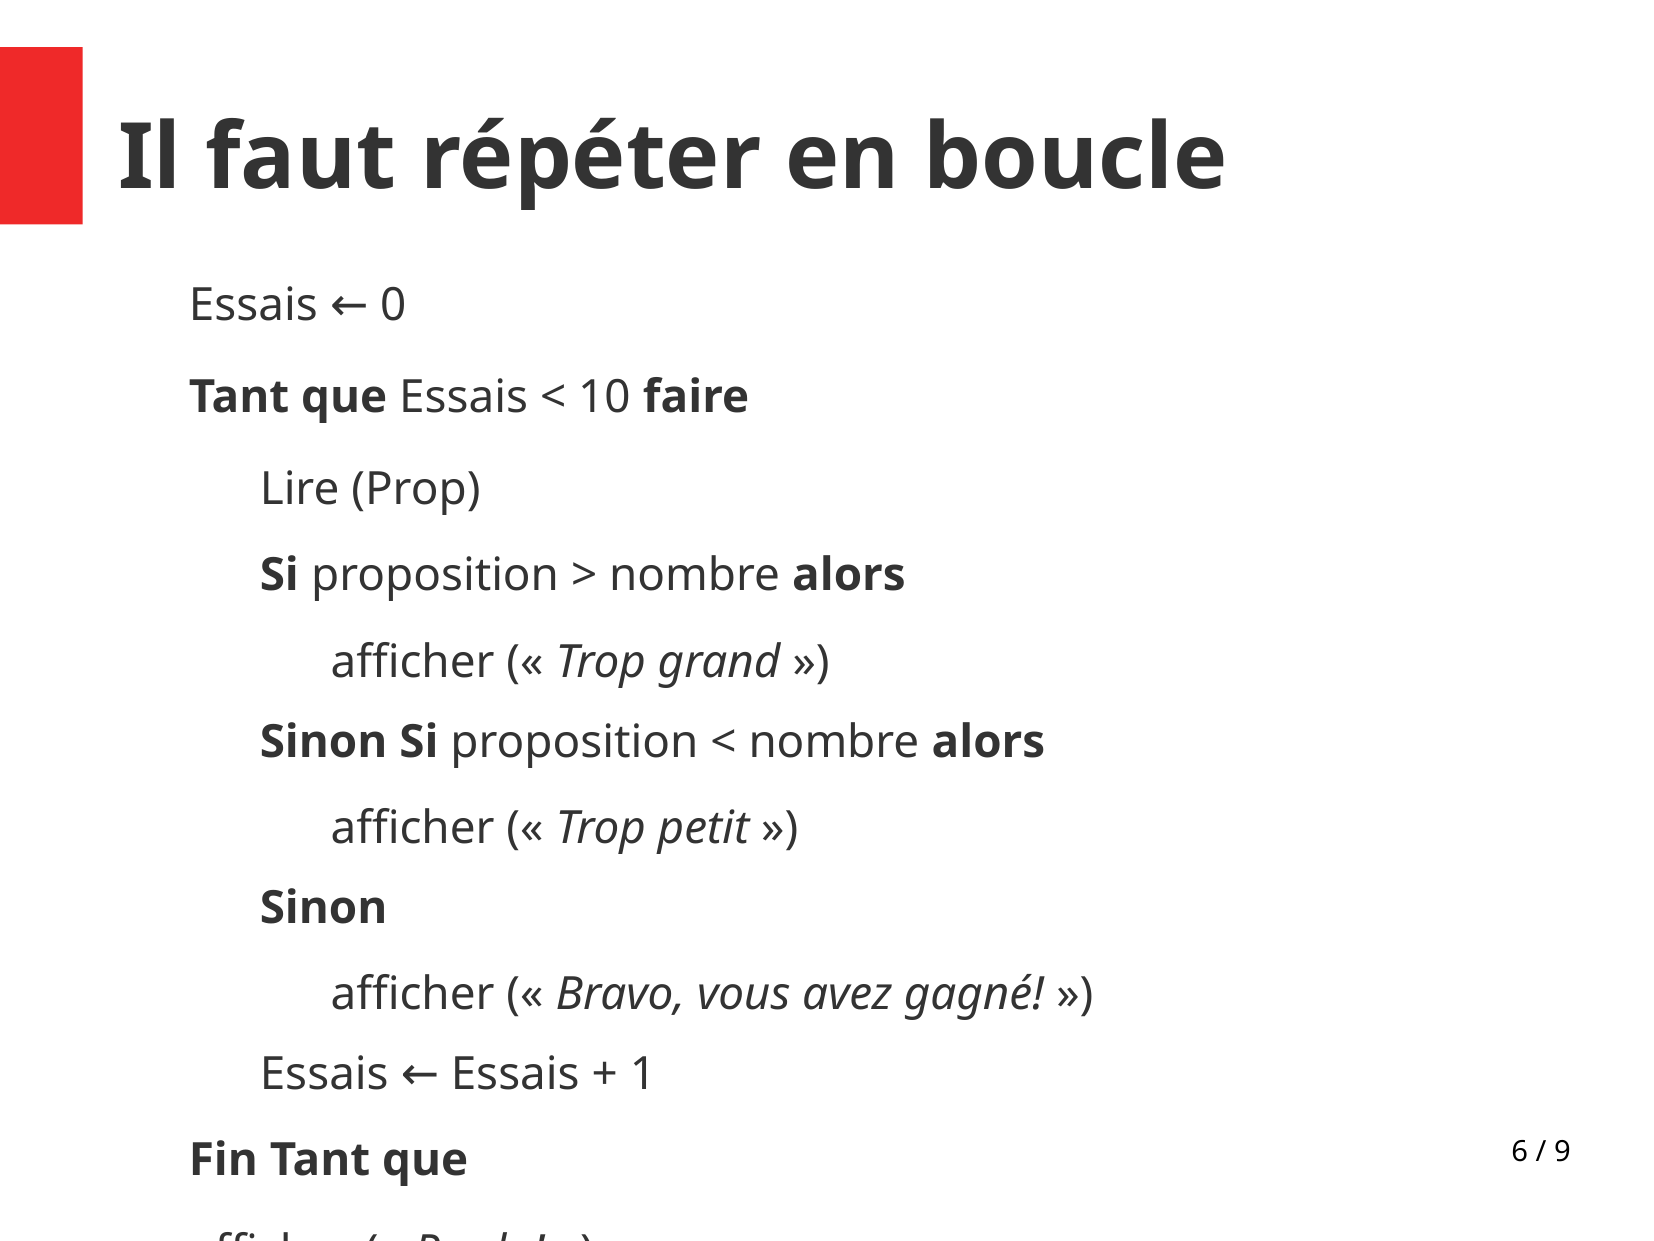

# Il faut répéter en boucle
Essais ← 0
Tant que Essais < 10 faire
Lire (Prop)
Si proposition > nombre alors
afficher (« Trop grand »)
Sinon Si proposition < nombre alors
afficher (« Trop petit »)
Sinon
afficher (« Bravo, vous avez gagné! »)
Essais ← Essais + 1
Fin Tant que
afficher (« Perdu! »)
6